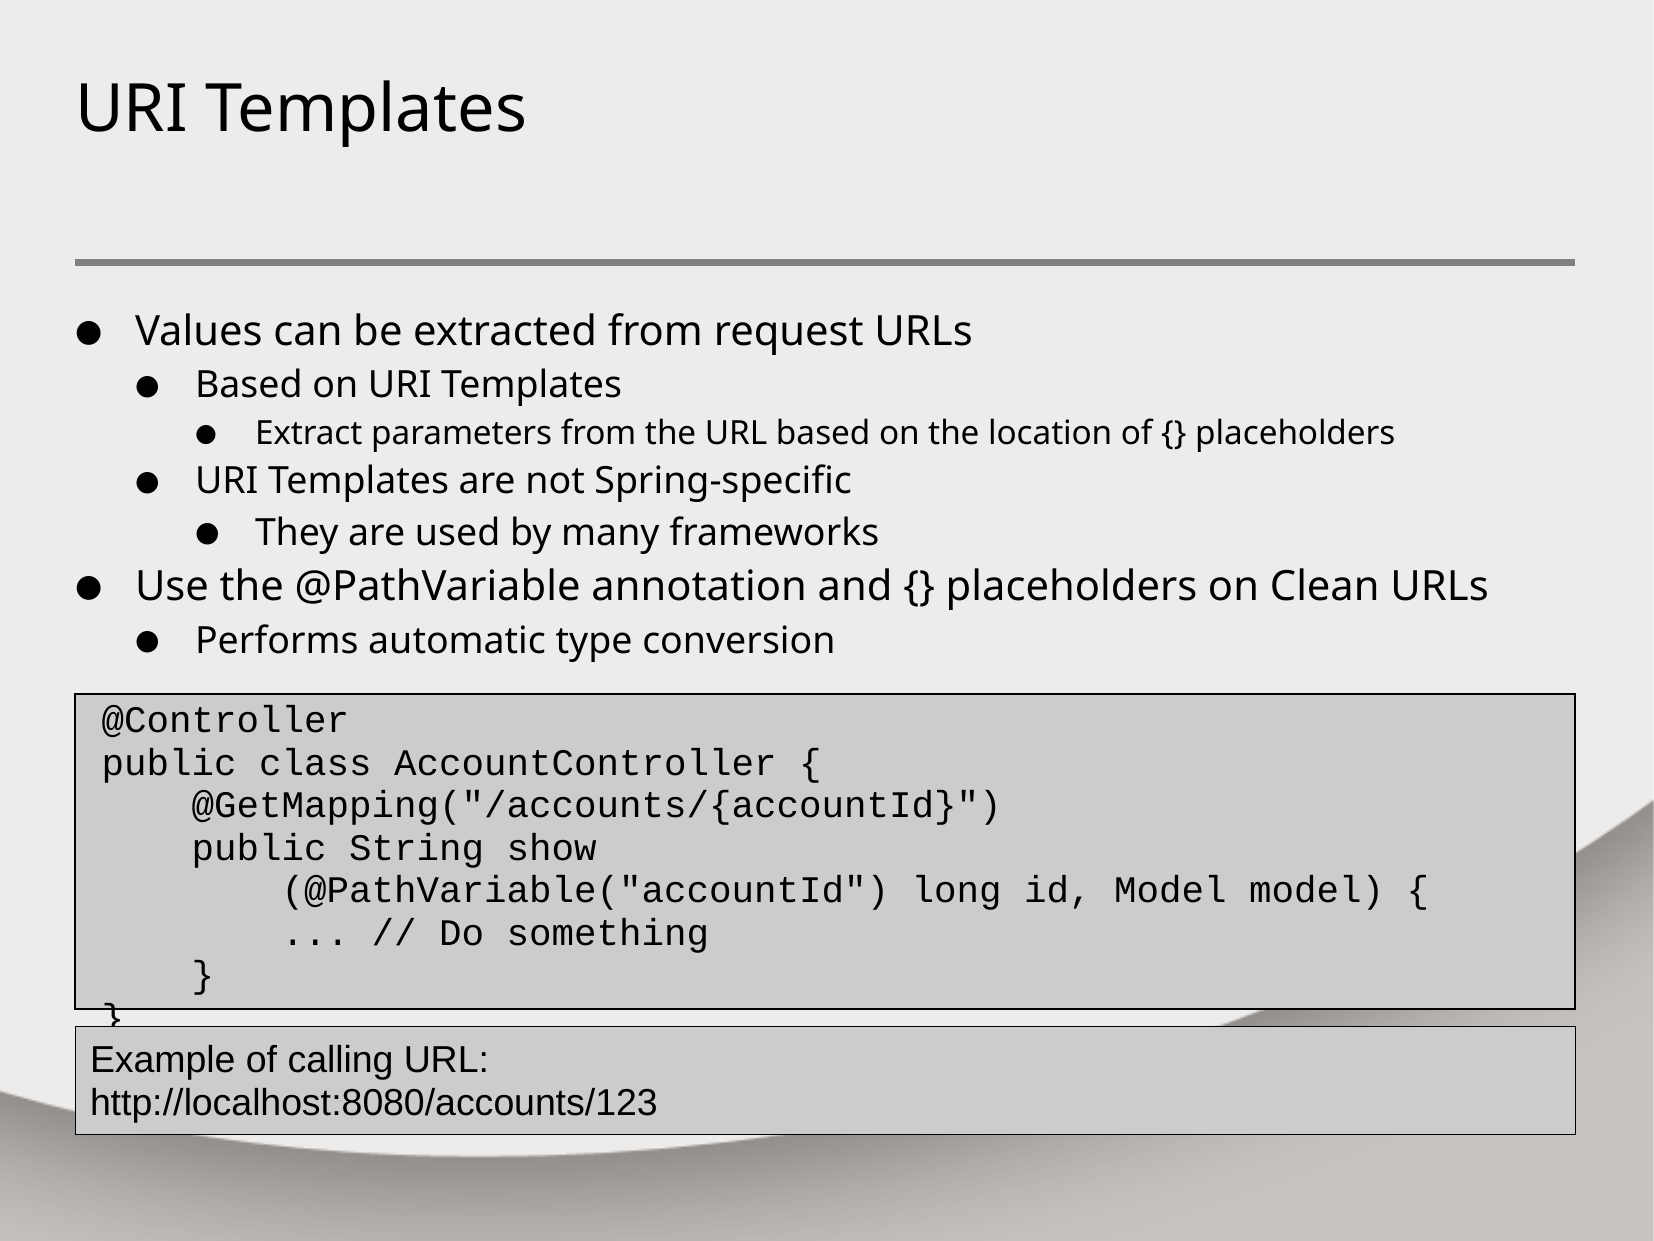

URI Templates
# Values can be extracted from request URLs
Based on URI Templates
Extract parameters from the URL based on the location of {} placeholders
URI Templates are not Spring-specific
They are used by many frameworks
Use the @PathVariable annotation and {} placeholders on Clean URLs
Performs automatic type conversion
@Controller
public class AccountController {
 @GetMapping("/accounts/{accountId}")
 public String show
 (@PathVariable("accountId") long id, Model model) {
 ... // Do something
 }
}
Example of calling URL:
http://localhost:8080/accounts/123